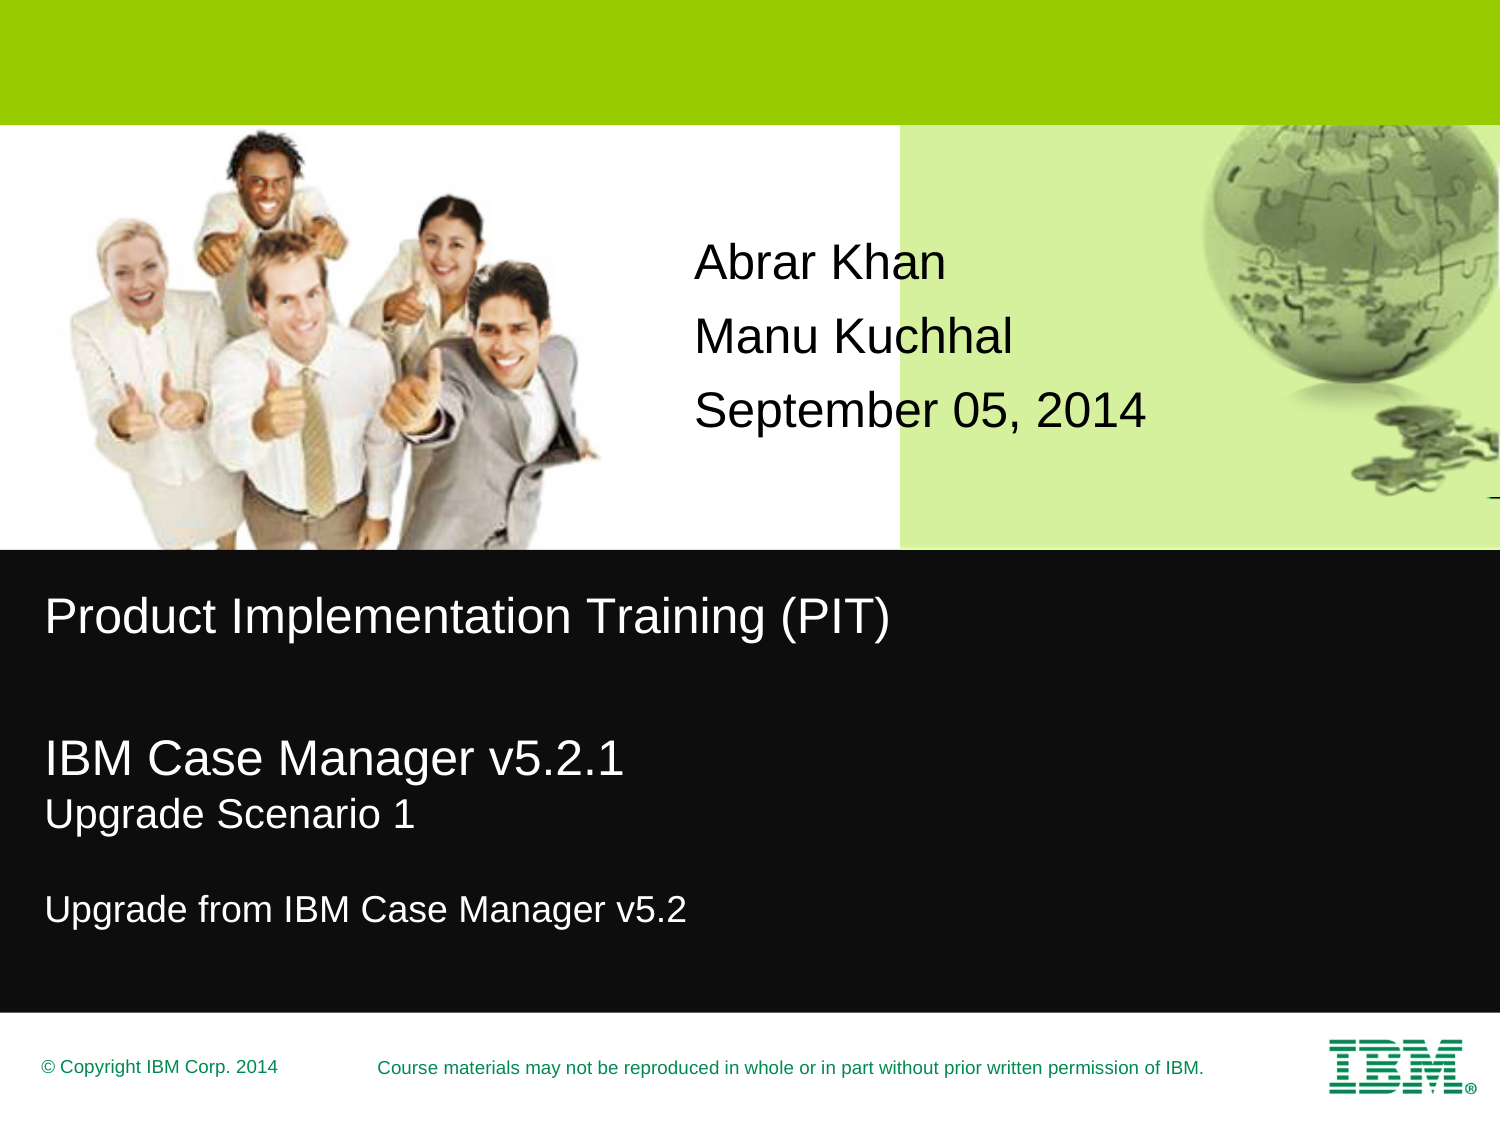

Abrar Khan
Manu Kuchhal
September 05, 2014
Product Implementation Training (PIT)
IBM Case Manager v5.2.1
Upgrade Scenario 1
Upgrade from IBM Case Manager v5.2